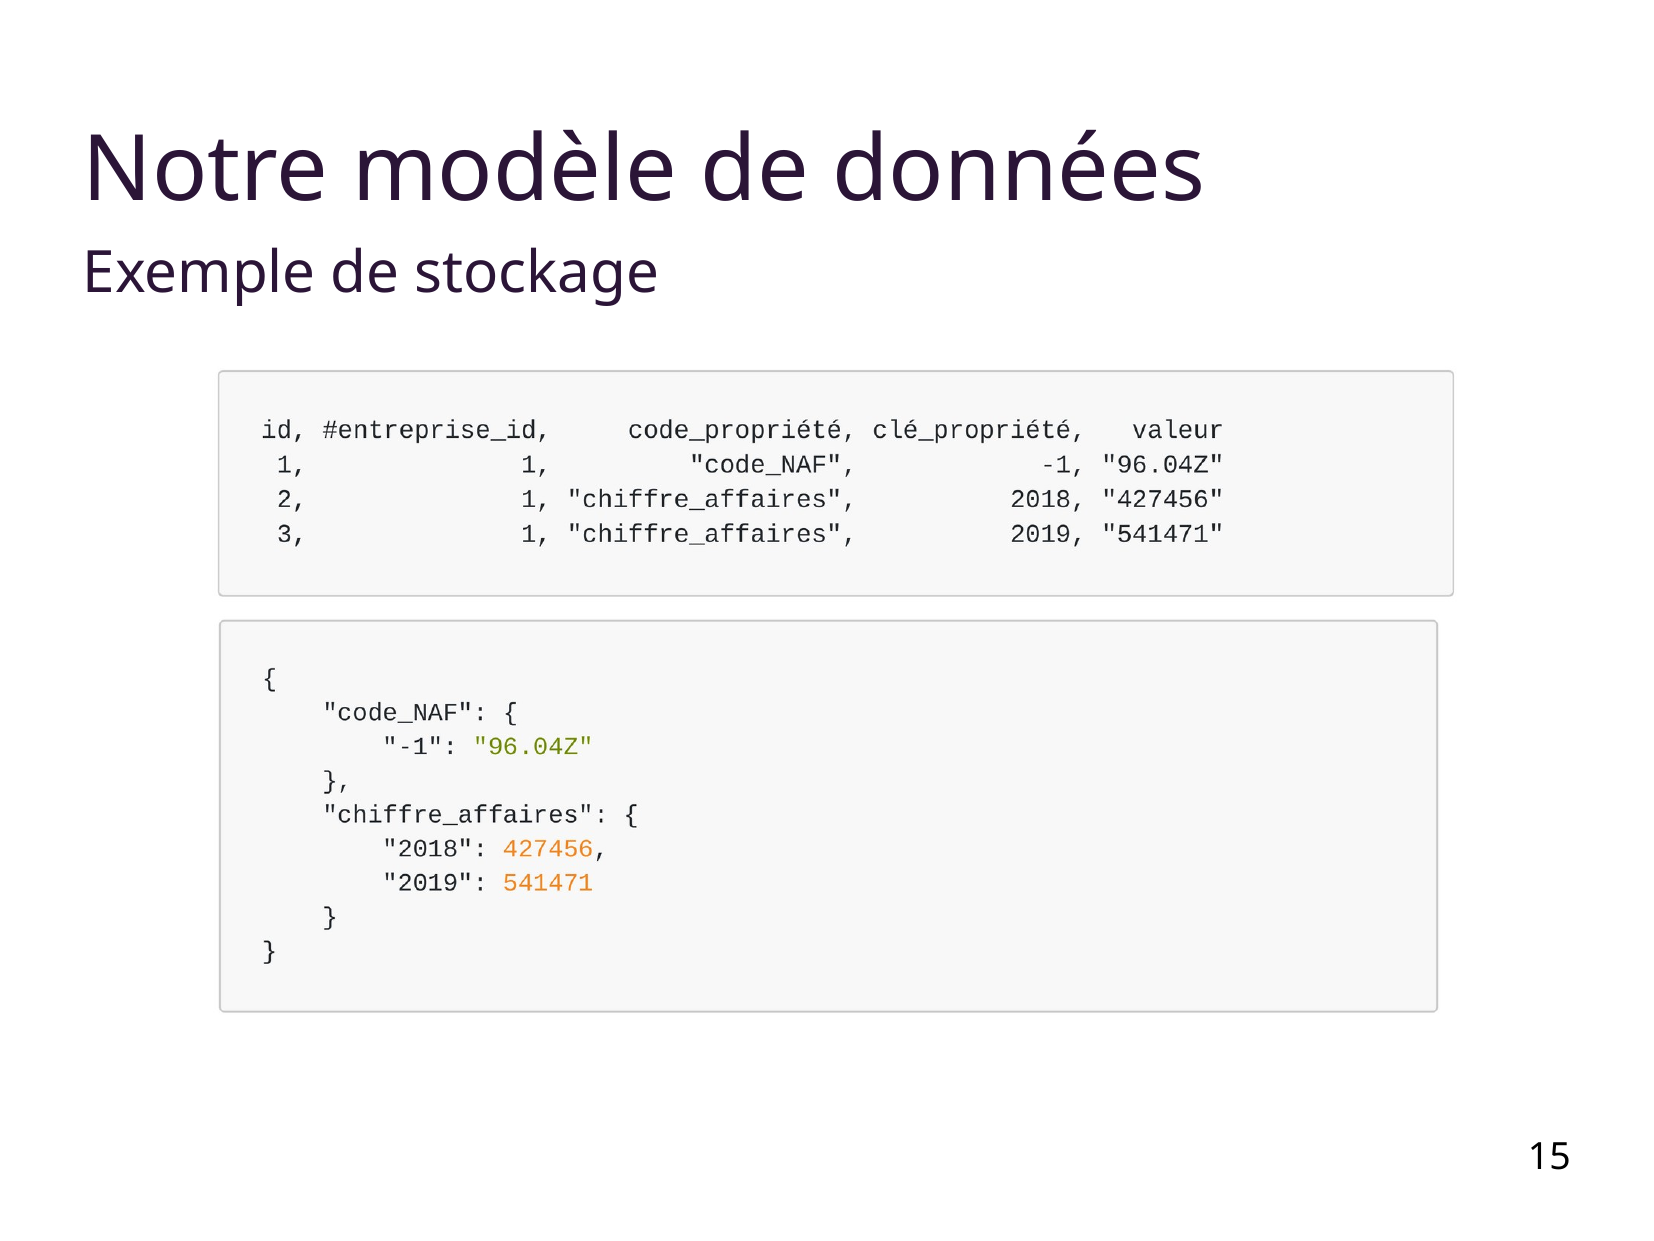

# Notre modèle de données Exemple de stockage
15